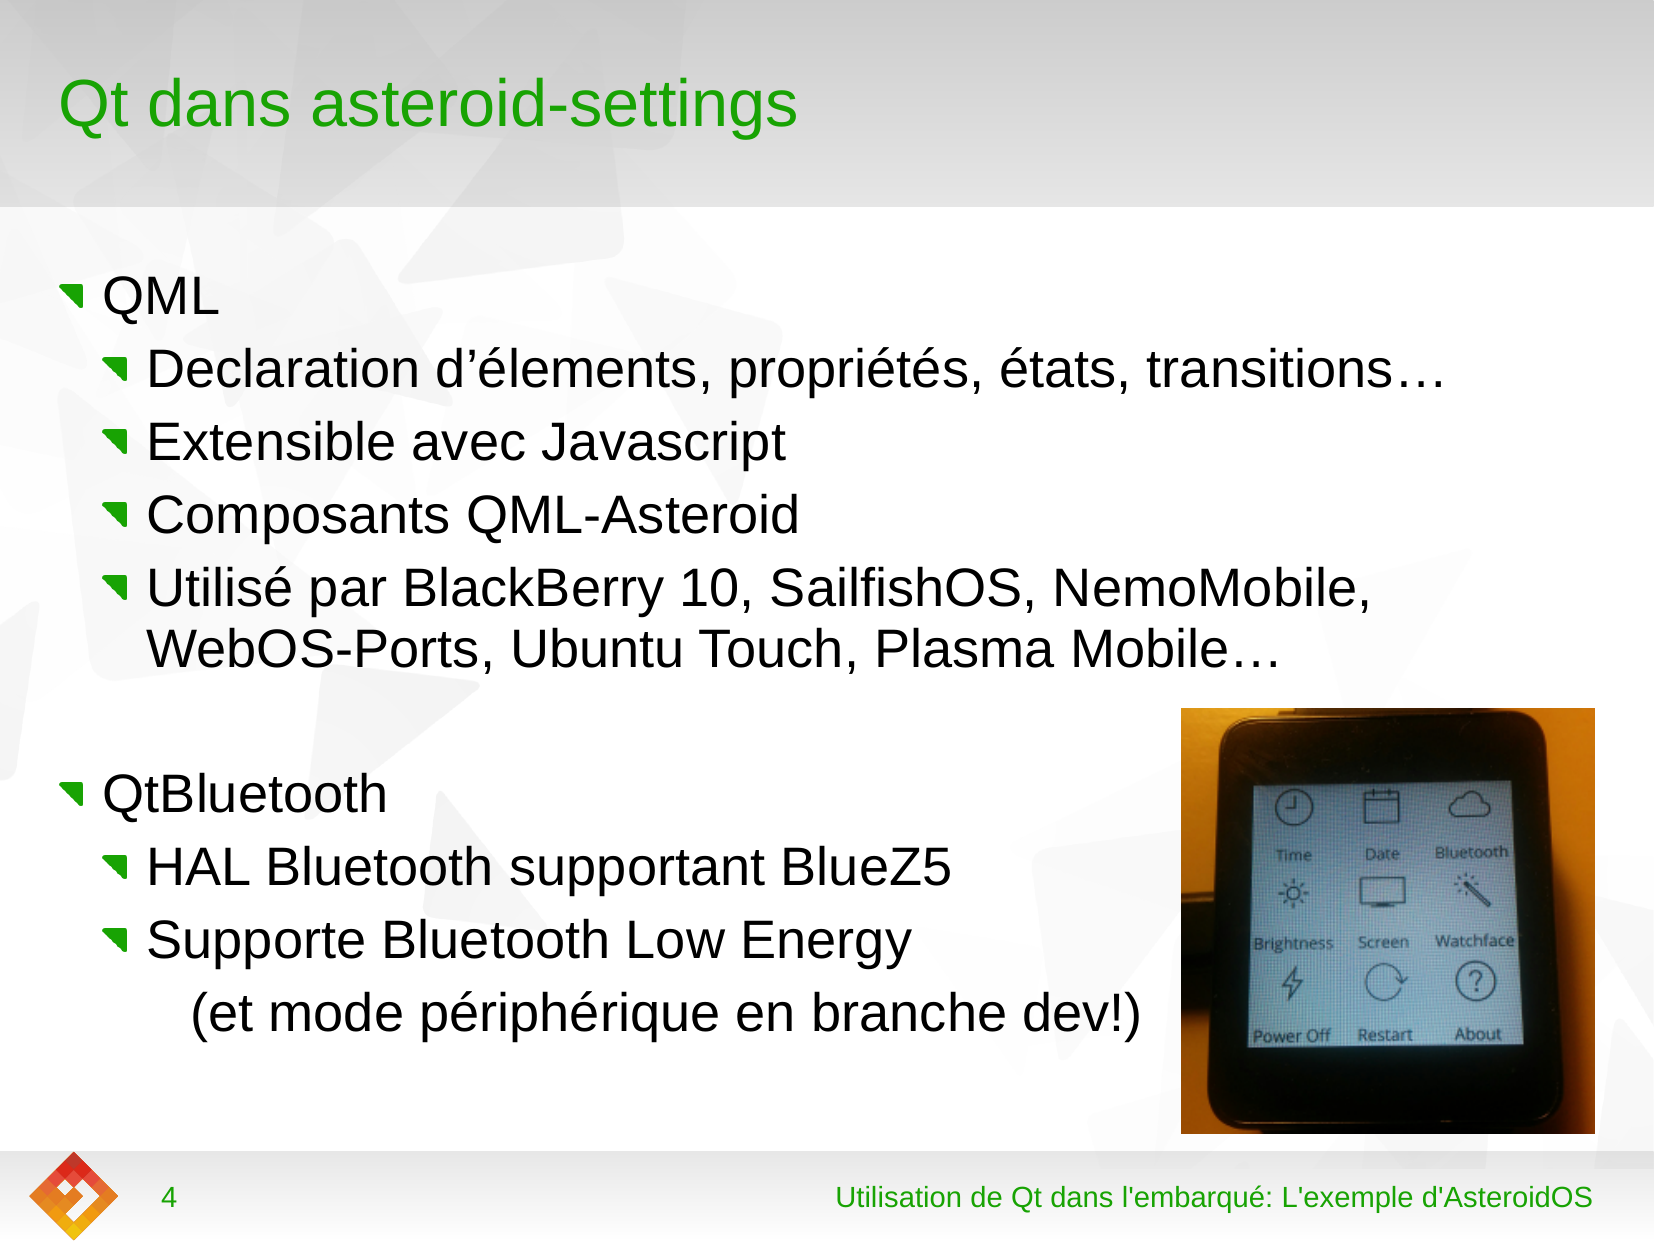

# Qt dans asteroid-settings
QML
Declaration d’élements, propriétés, états, transitions…
Extensible avec Javascript
Composants QML-Asteroid
Utilisé par BlackBerry 10, SailfishOS, NemoMobile, WebOS-Ports, Ubuntu Touch, Plasma Mobile…
QtBluetooth
HAL Bluetooth supportant BlueZ5
Supporte Bluetooth Low Energy
(et mode périphérique en branche dev!)
4
Utilisation de Qt dans l'embarqué: L'exemple d'AsteroidOS